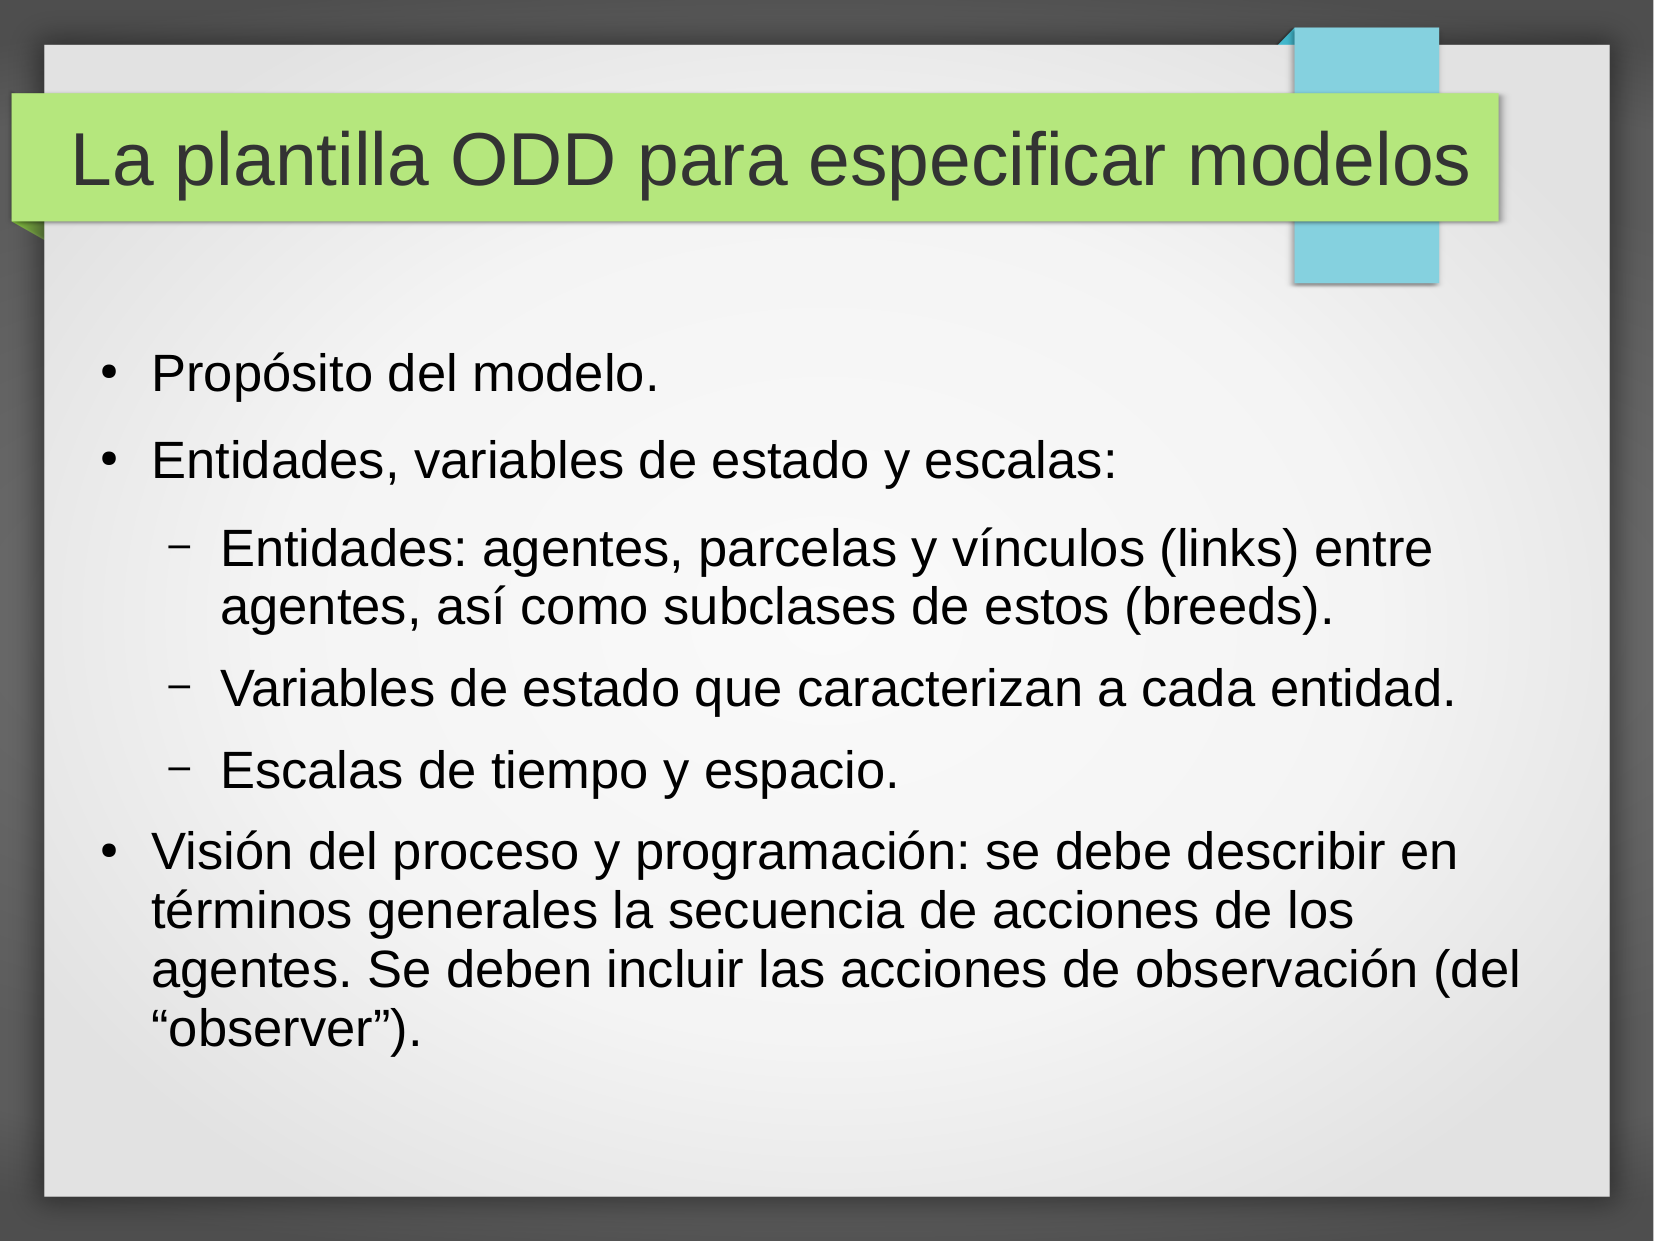

# La plantilla ODD para especificar modelos
Propósito del modelo.
Entidades, variables de estado y escalas:
Entidades: agentes, parcelas y vínculos (links) entre agentes, así como subclases de estos (breeds).
Variables de estado que caracterizan a cada entidad.
Escalas de tiempo y espacio.
Visión del proceso y programación: se debe describir en términos generales la secuencia de acciones de los agentes. Se deben incluir las acciones de observación (del “observer”).